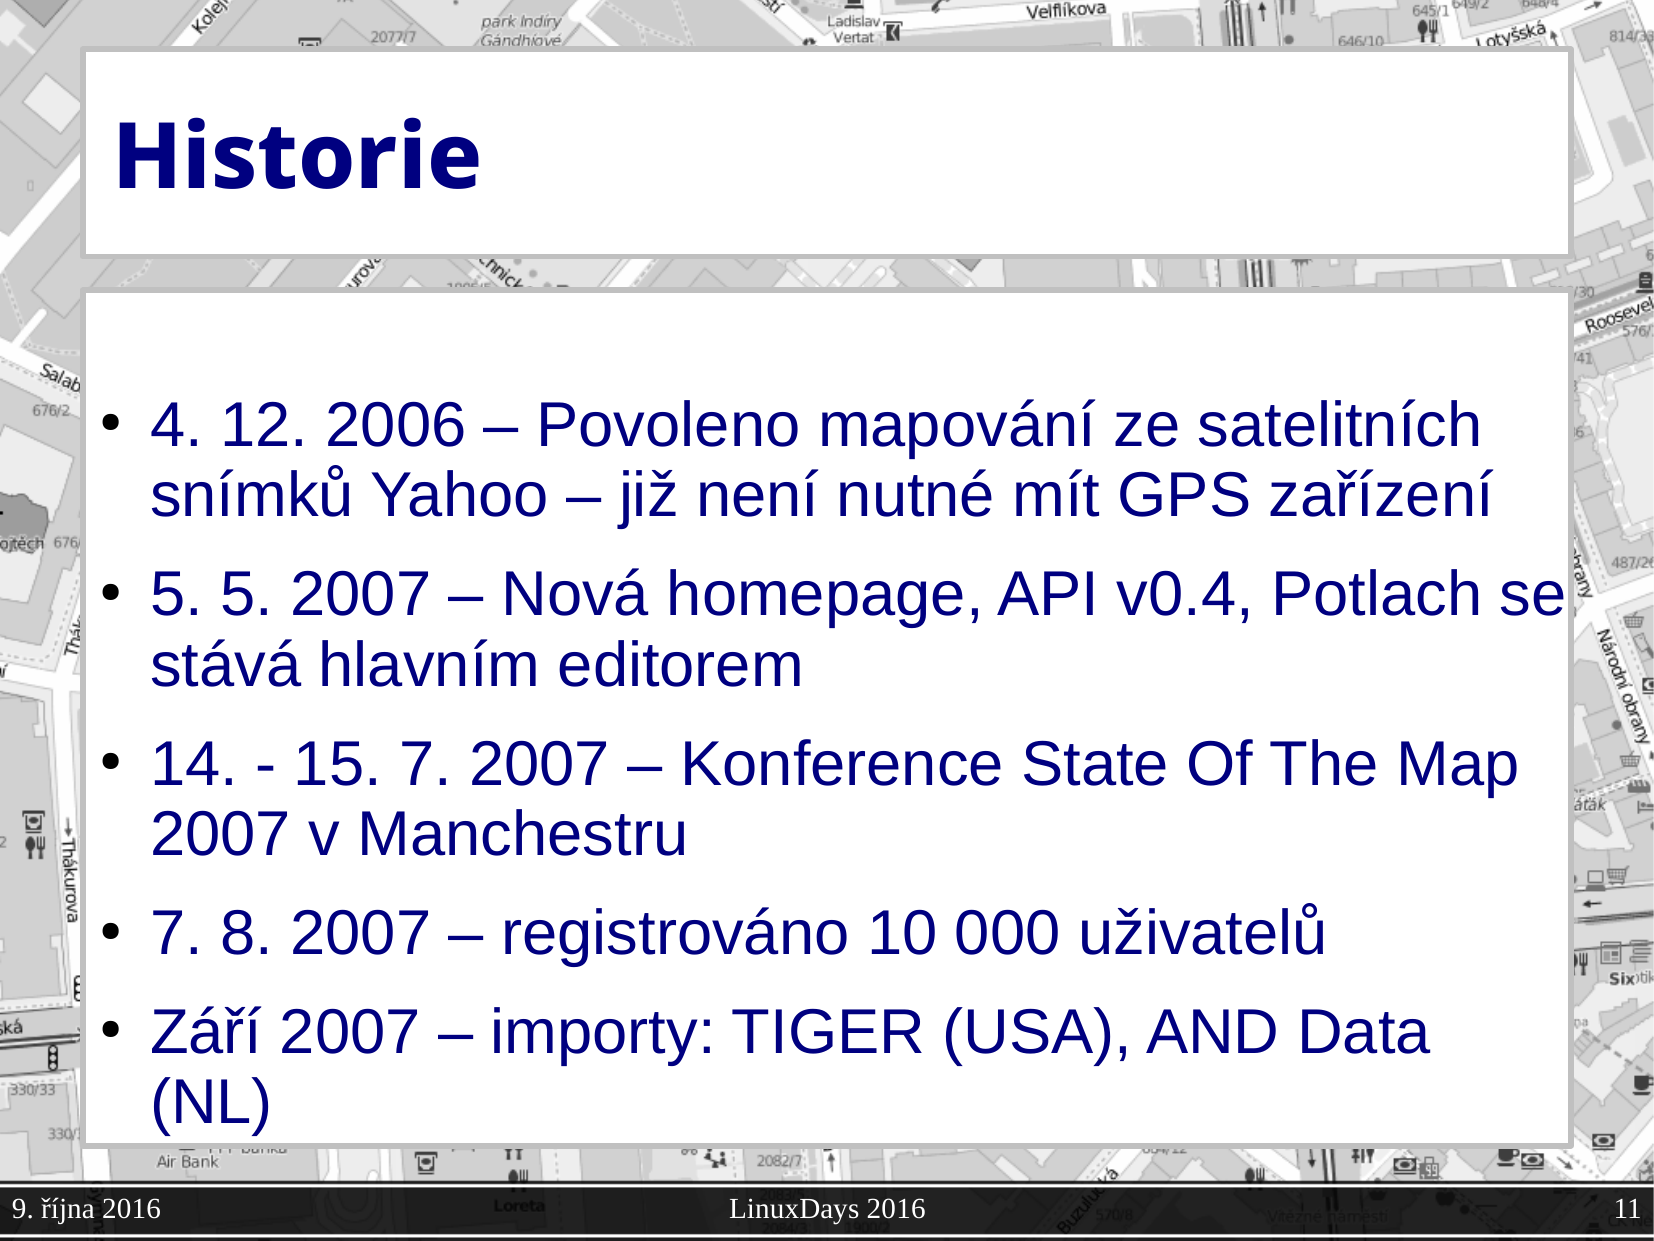

# Historie
4. 12. 2006 – Povoleno mapování ze satelitních snímků Yahoo – již není nutné mít GPS zařízení
5. 5. 2007 – Nová homepage, API v0.4, Potlach se stává hlavním editorem
14. - 15. 7. 2007 – Konference State Of The Map 2007 v Manchestru
7. 8. 2007 – registrováno 10 000 uživatelů
Září 2007 – importy: TIGER (USA), AND Data (NL)
18. listopadu 2015
Marián Kyral - GISday 2015, Praha
11